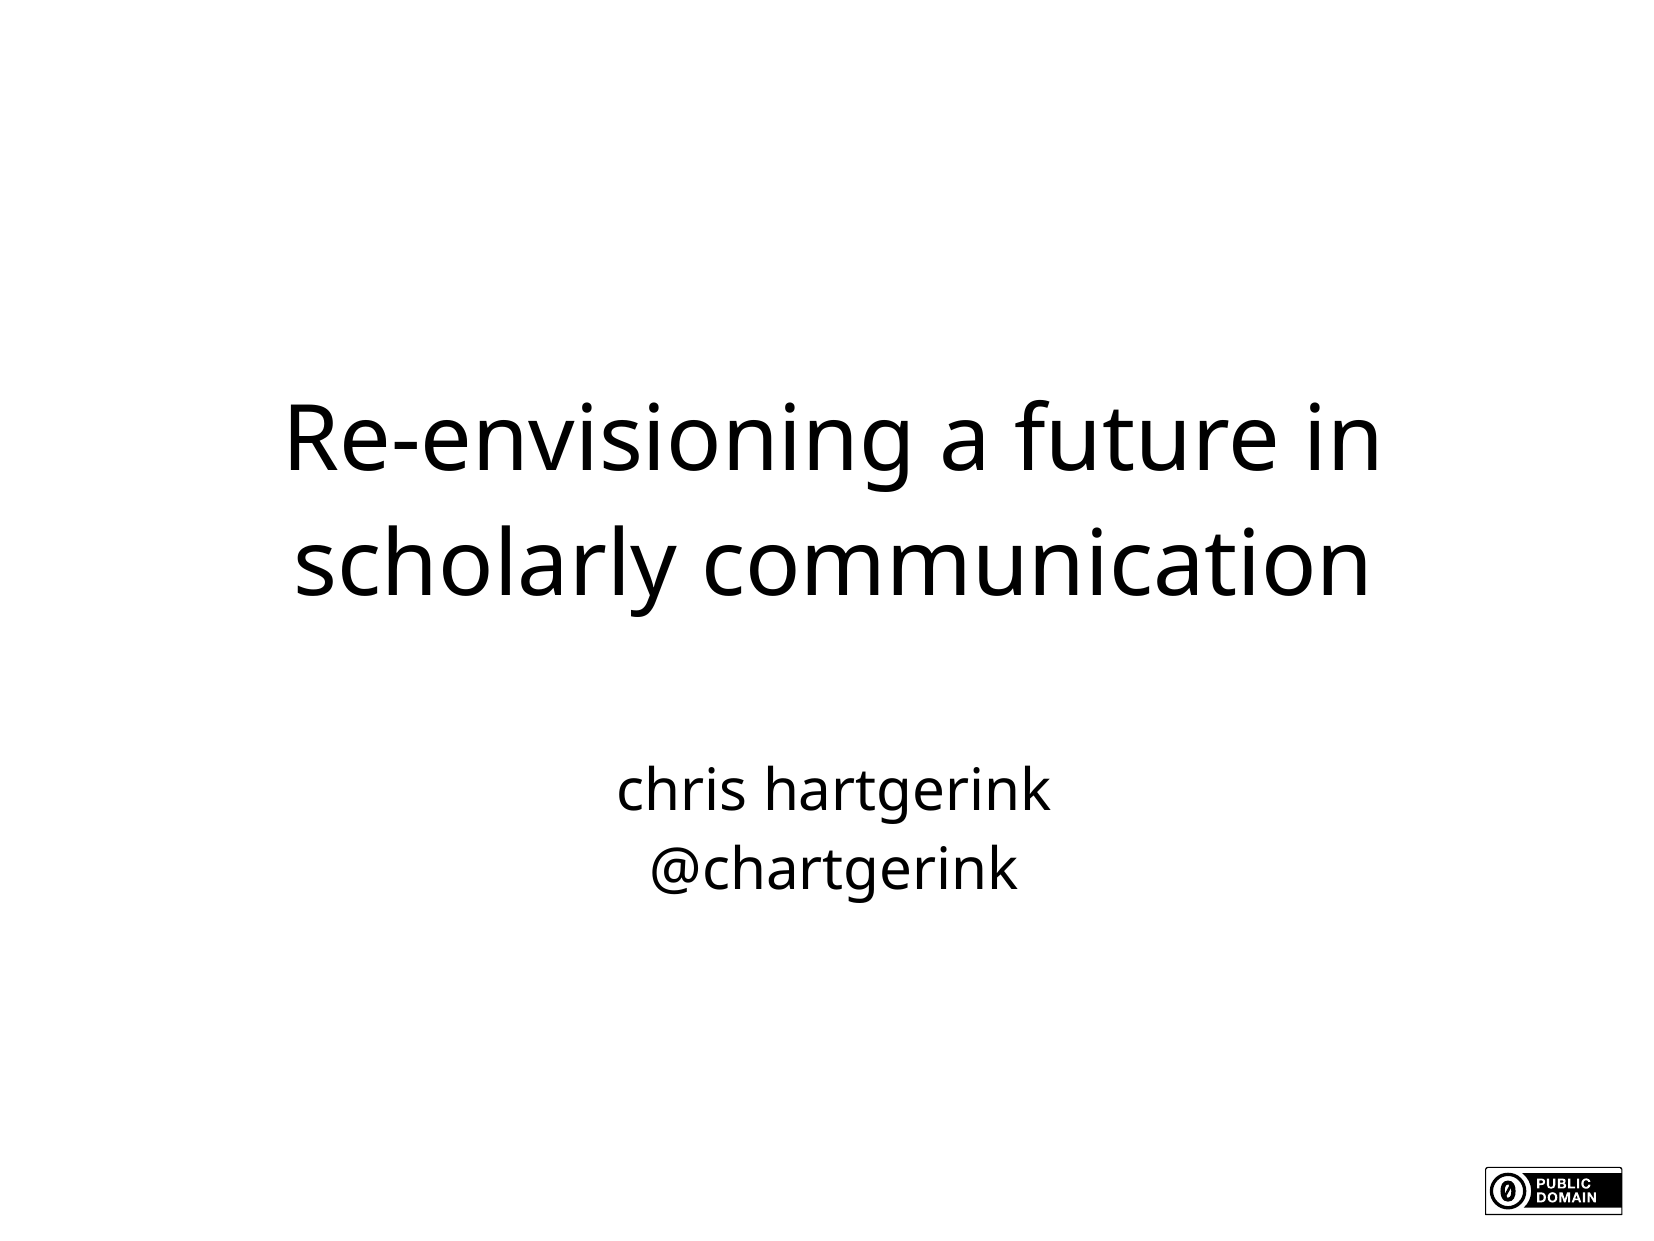

# Re-envisioning a future in scholarly communication chris hartgerink @chartgerink